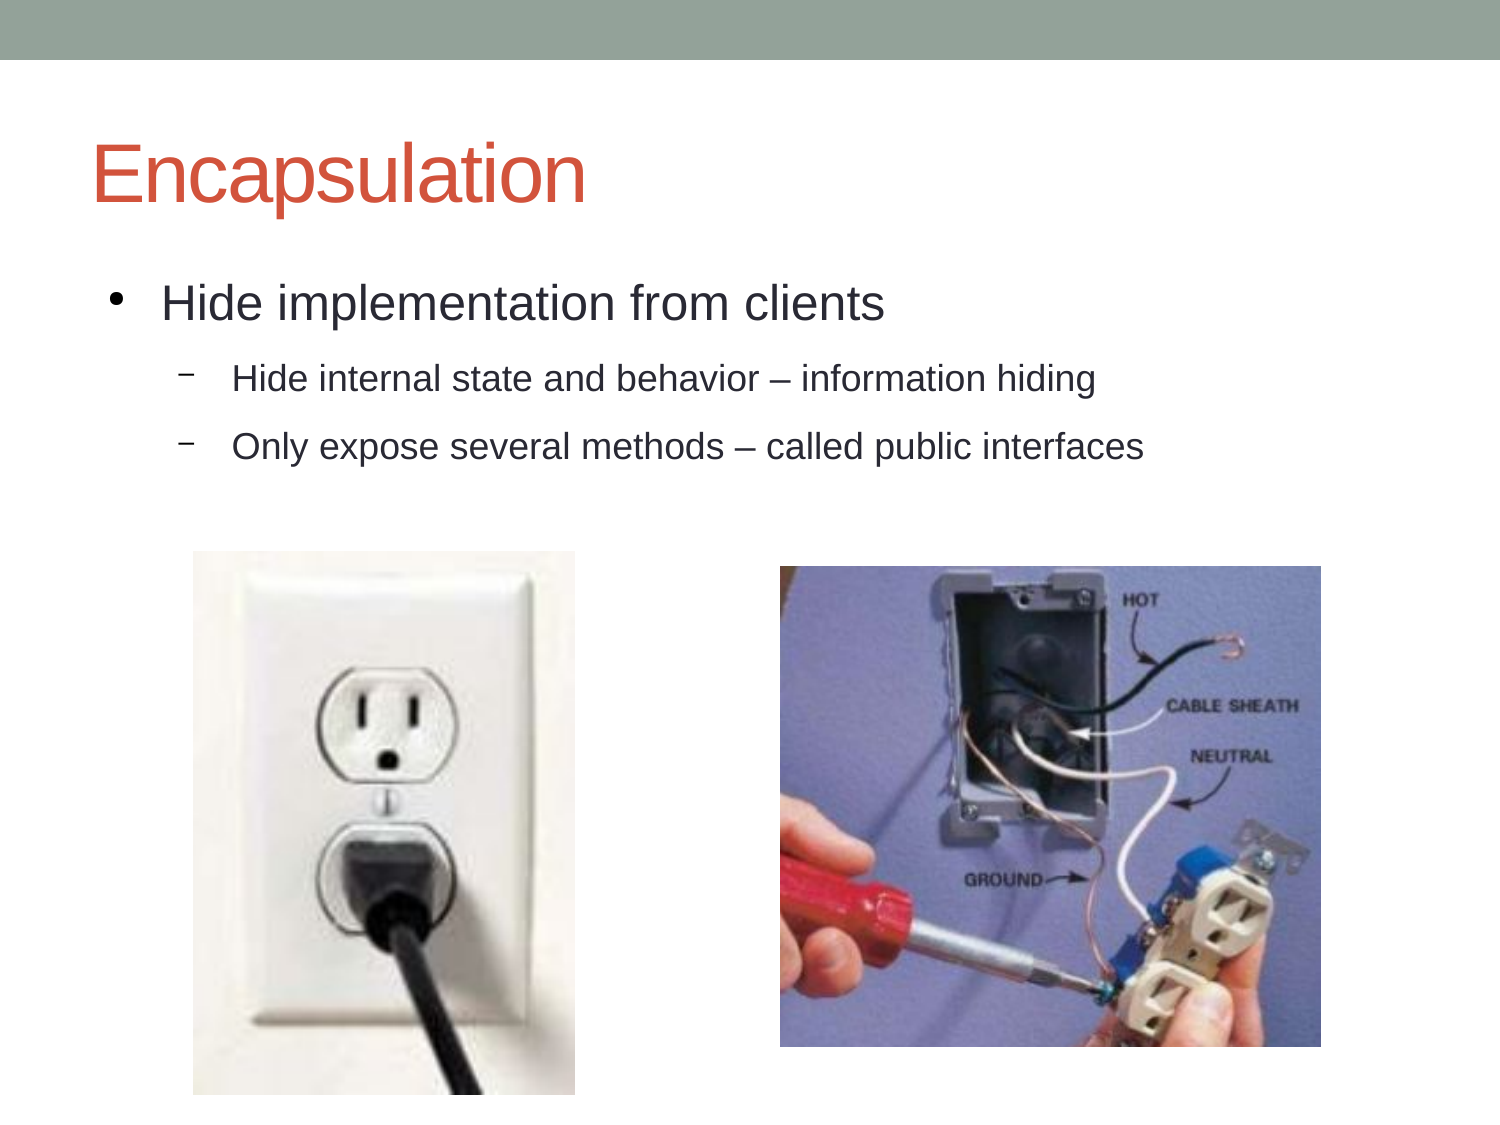

# Encapsulation
Hide implementation from clients
Hide internal state and behavior – information hiding
Only expose several methods – called public interfaces